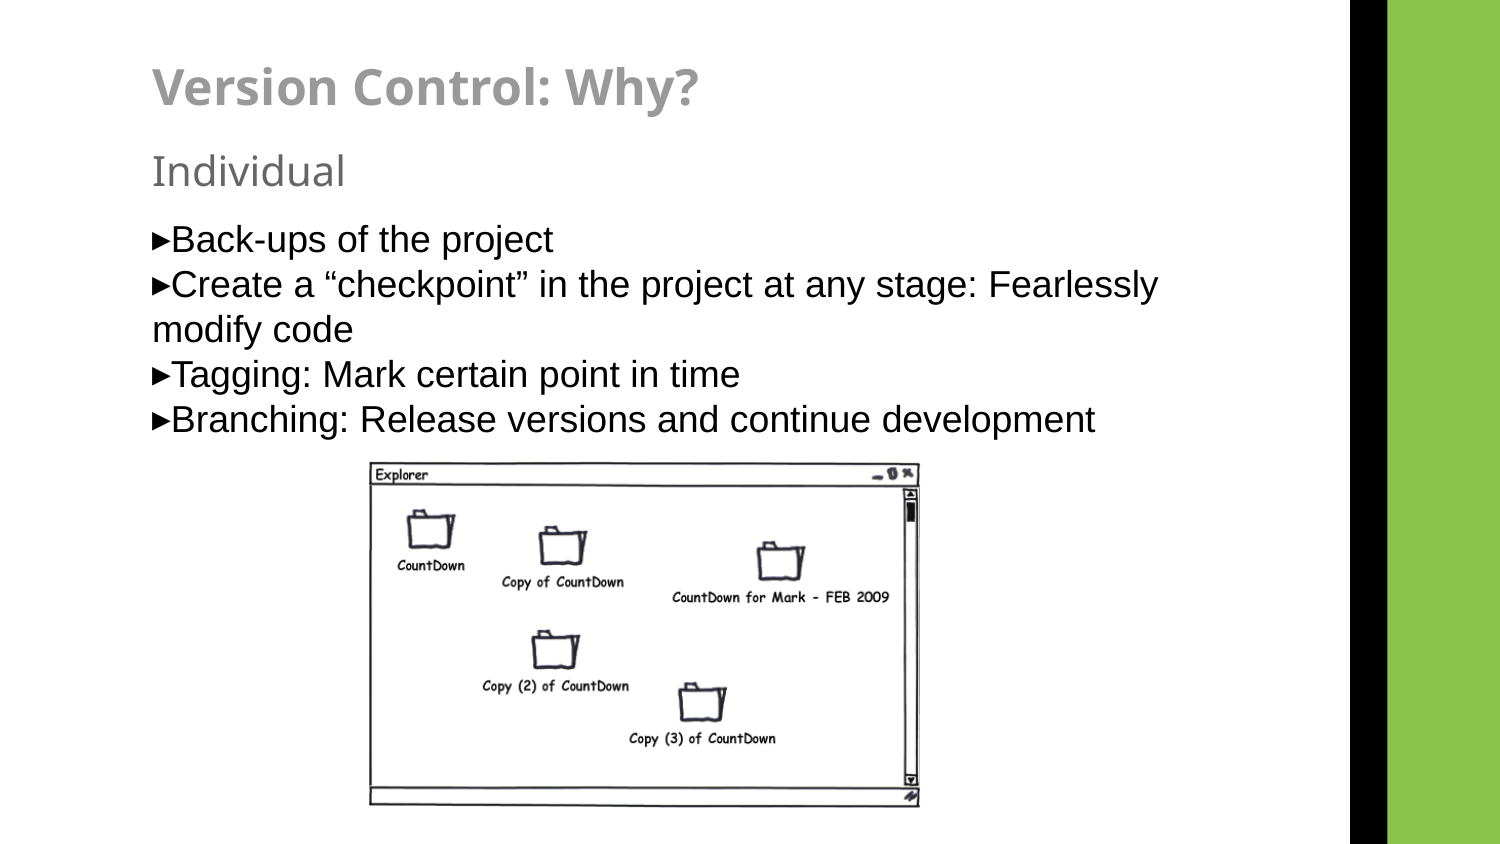

Version Control: Why?
Individual
Back-ups of the project
Create a “checkpoint” in the project at any stage: Fearlessly modify code
Tagging: Mark certain point in time
Branching: Release versions and continue development